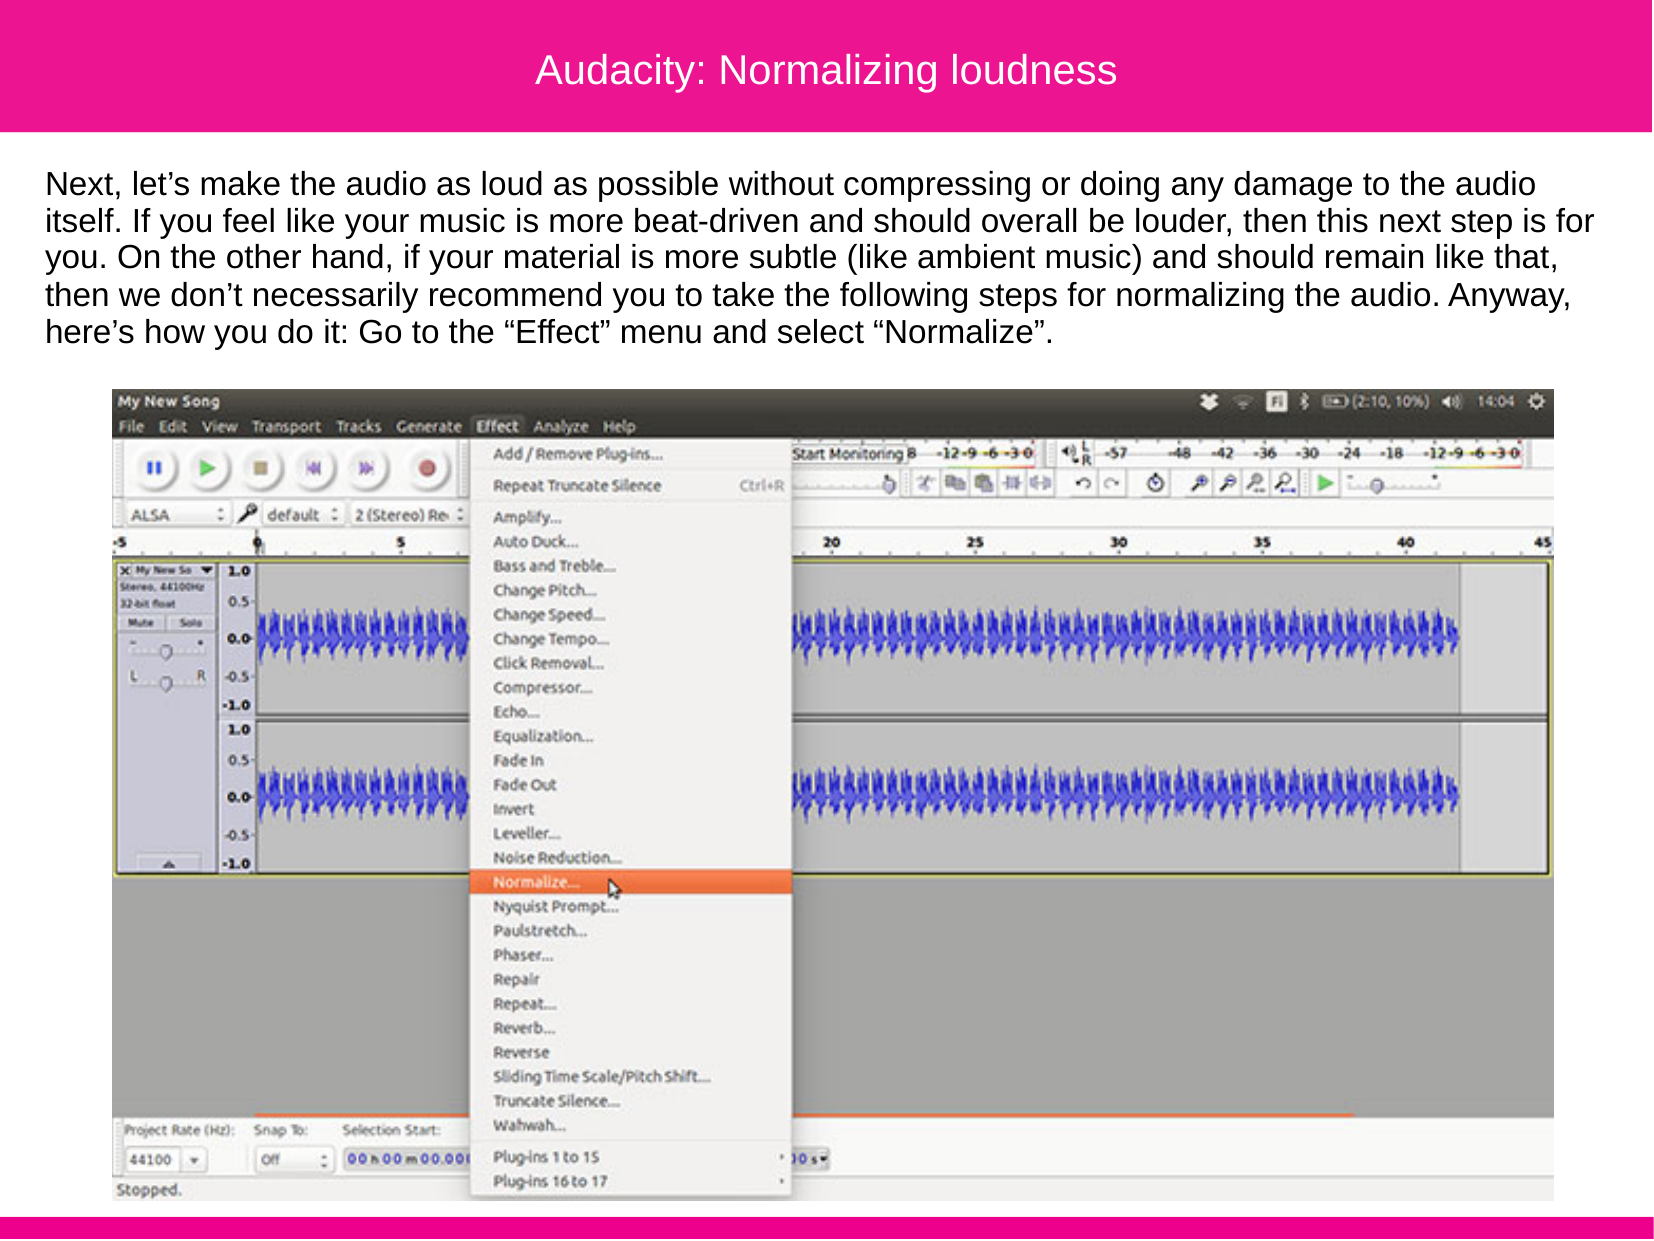

# Audacity: Normalizing loudness
Next, let’s make the audio as loud as possible without compressing or doing any damage to the audio itself. If you feel like your music is more beat-driven and should overall be louder, then this next step is for you. On the other hand, if your material is more subtle (like ambient music) and should remain like that, then we don’t necessarily recommend you to take the following steps for normalizing the audio. Anyway, here’s how you do it: Go to the “Effect” menu and select “Normalize”.